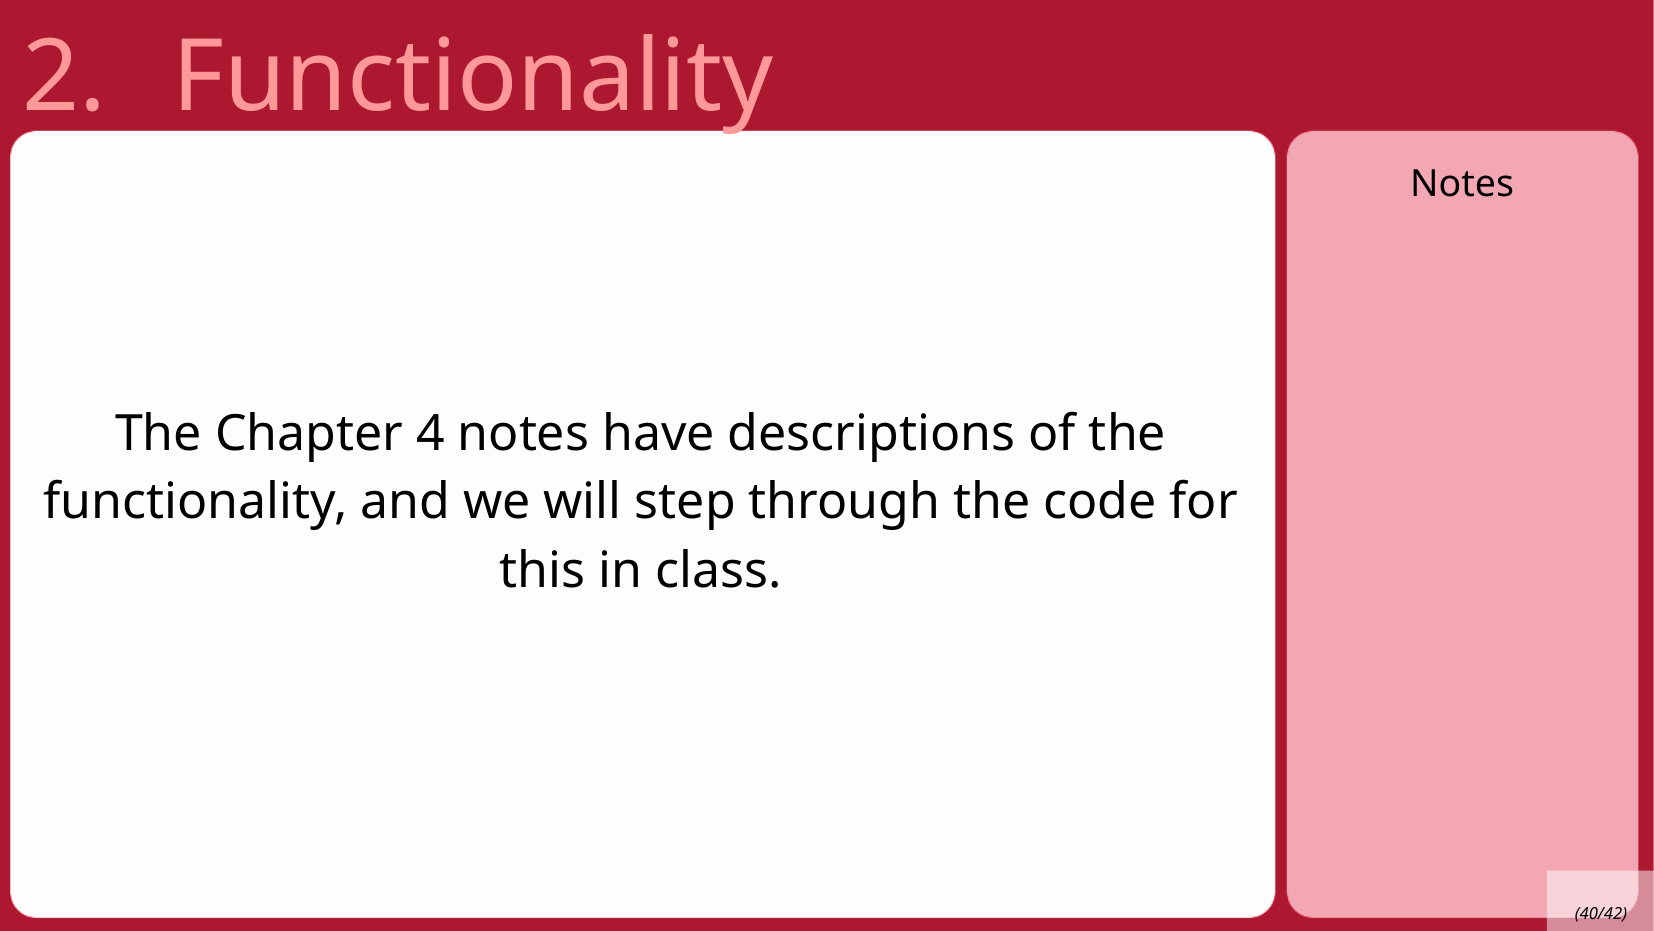

# 2.	Functionality
Notes
The Chapter 4 notes have descriptions of the functionality, and we will step through the code for this in class.